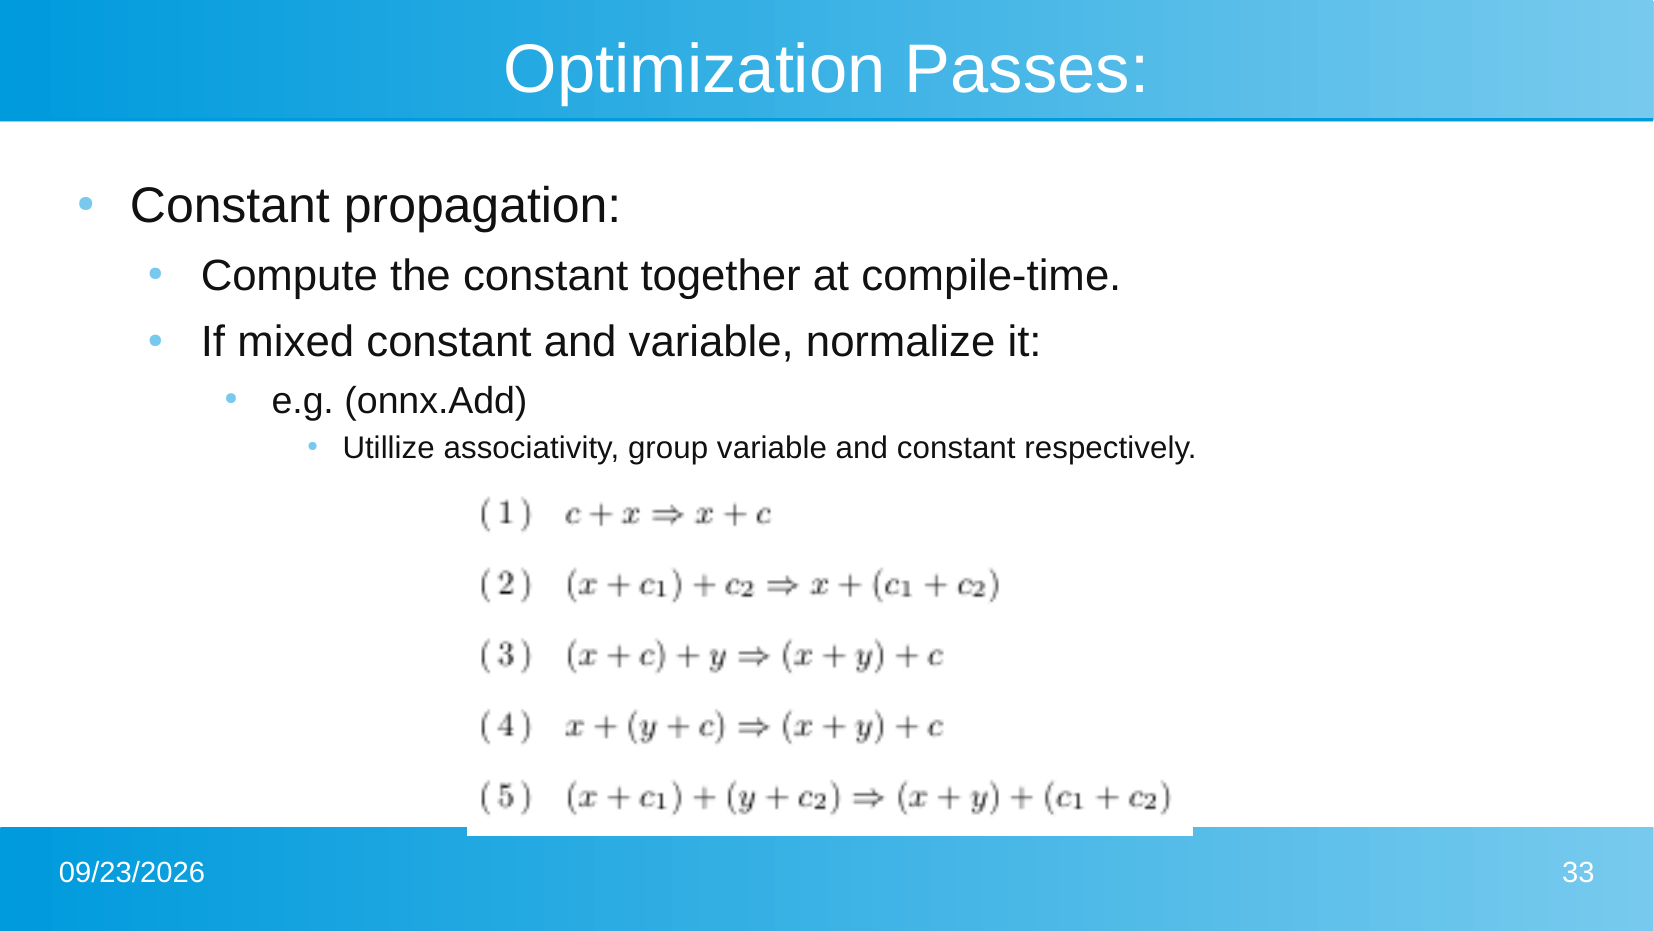

# Optimization Passes:
Constant propagation:
Compute the constant together at compile-time.
If mixed constant and variable, normalize it:
e.g. (onnx.Add)
Utillize associativity, group variable and constant respectively.
33